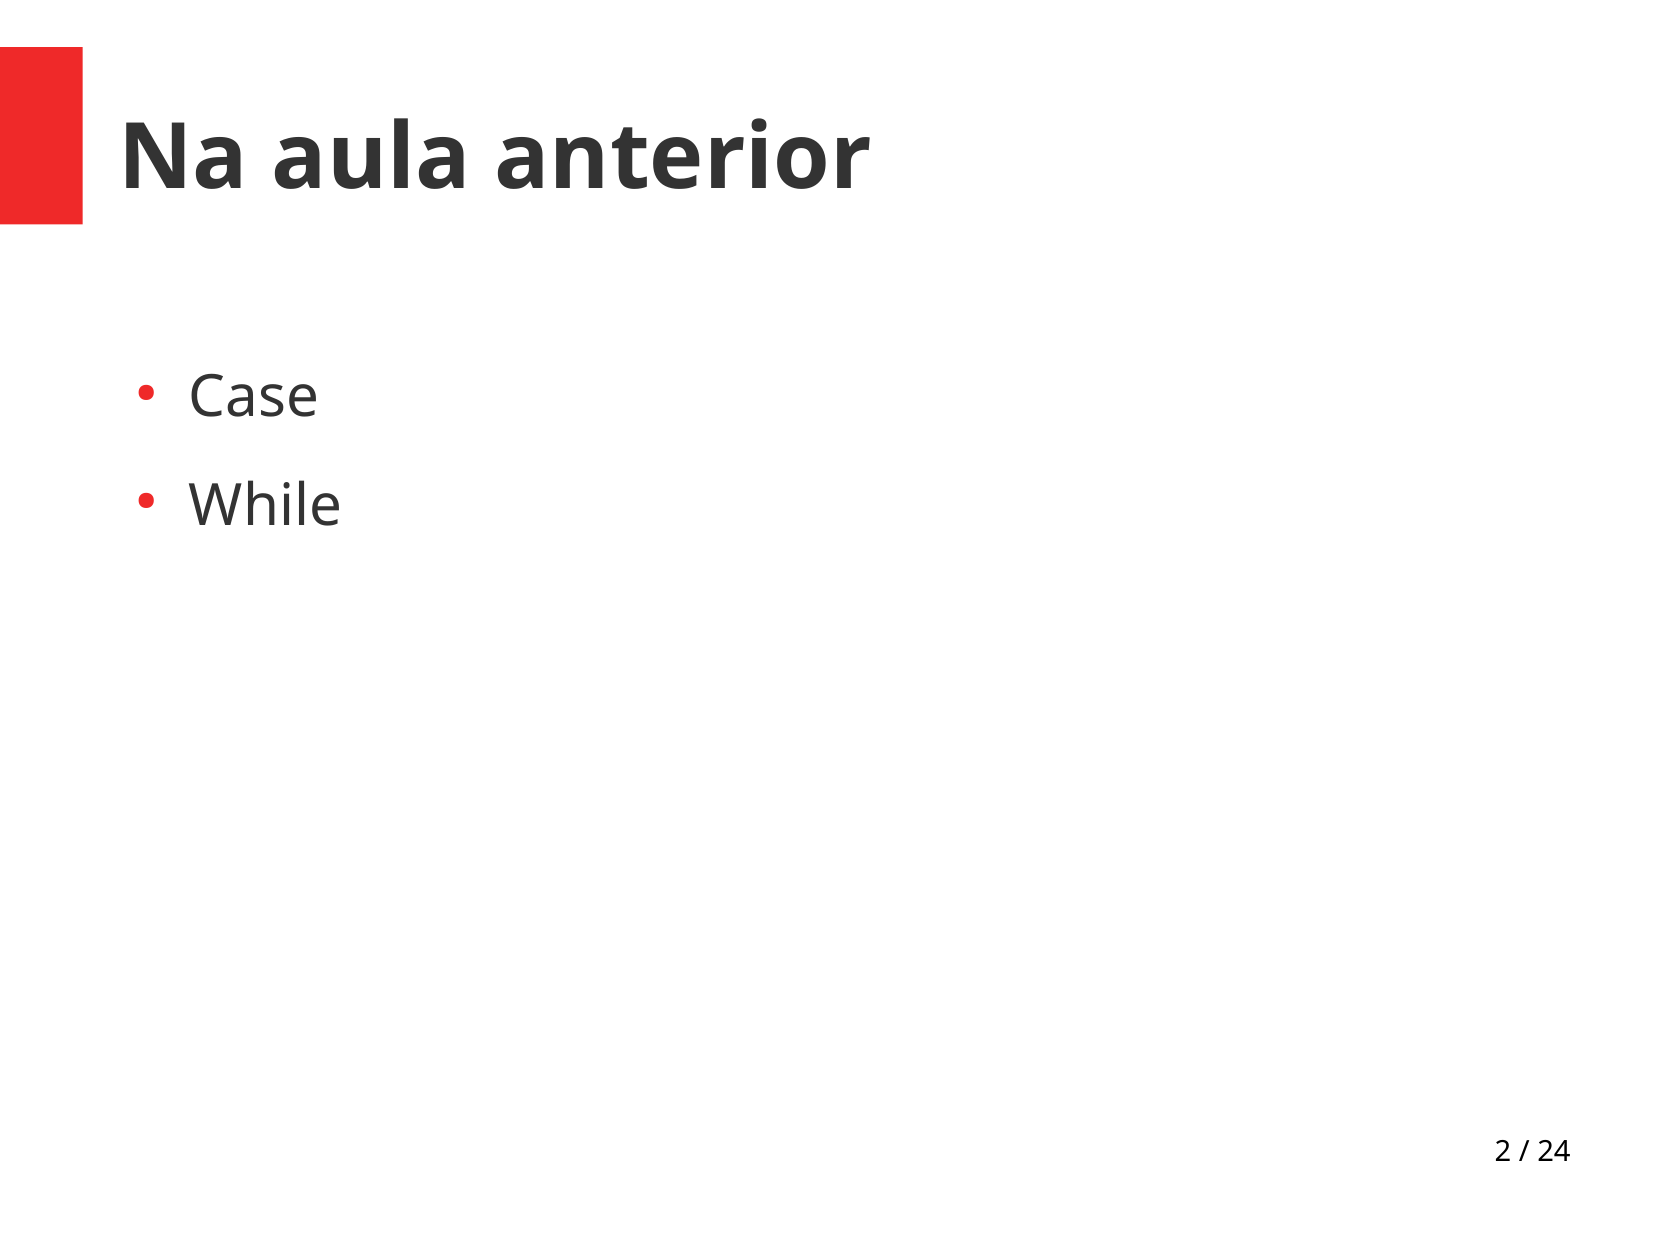

# Na aula anterior
Case
While
2